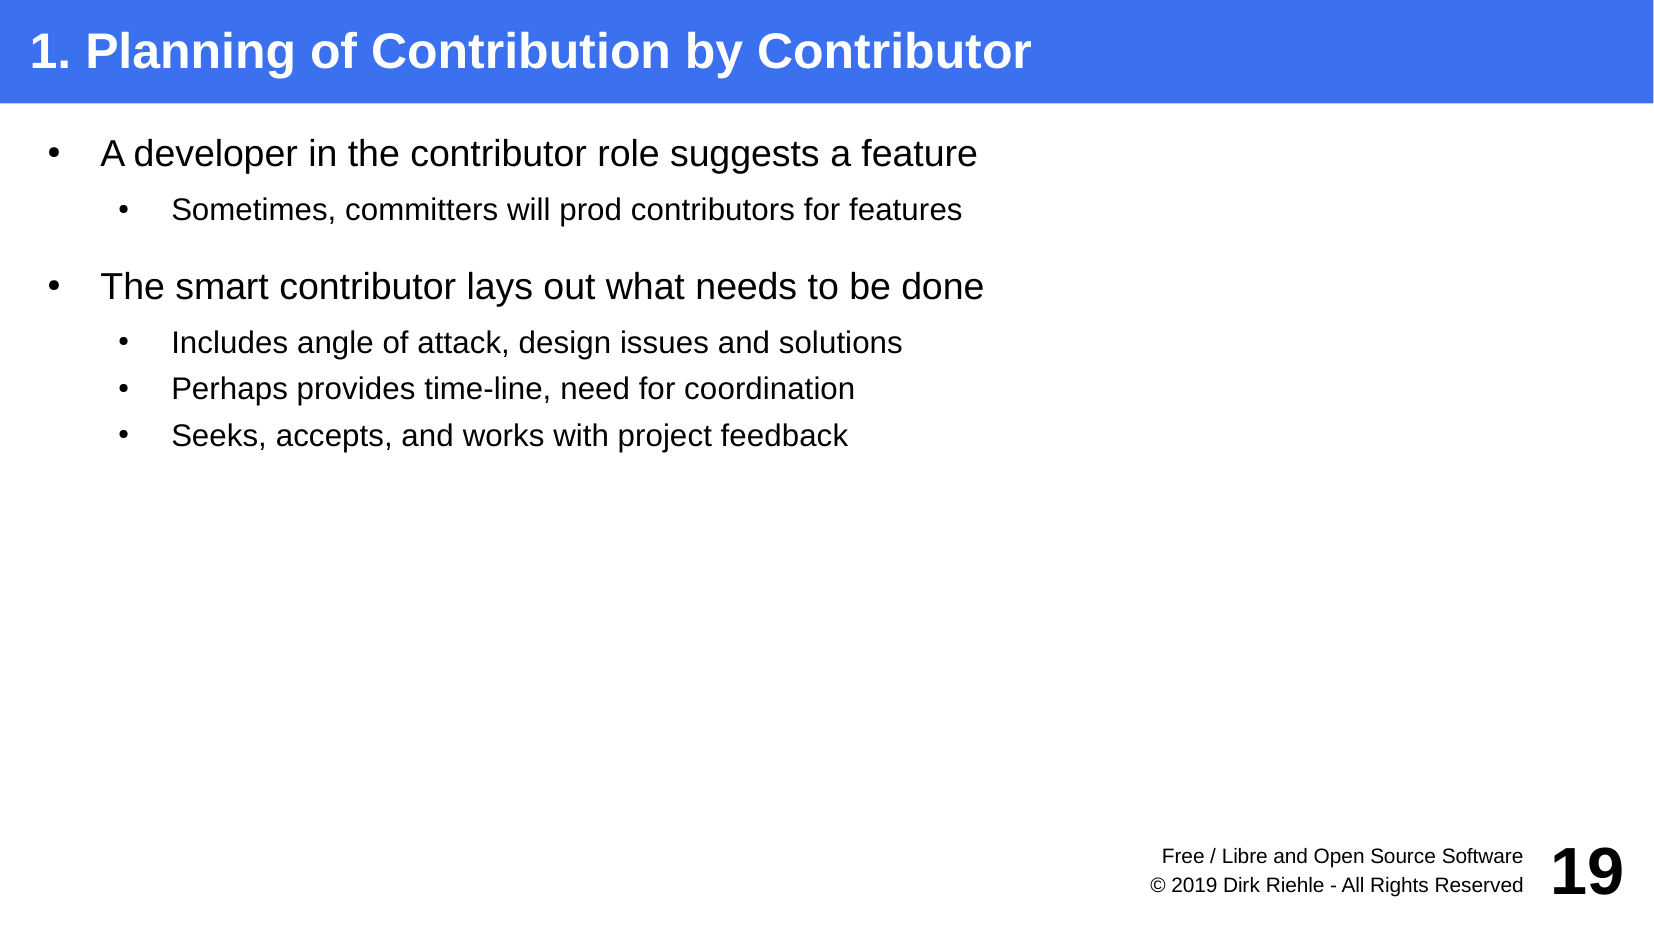

# 1. Planning of Contribution by Contributor
A developer in the contributor role suggests a feature
Sometimes, committers will prod contributors for features
The smart contributor lays out what needs to be done
Includes angle of attack, design issues and solutions
Perhaps provides time-line, need for coordination
Seeks, accepts, and works with project feedback
Free / Libre and Open Source Software
19
© 2019 Dirk Riehle - All Rights Reserved